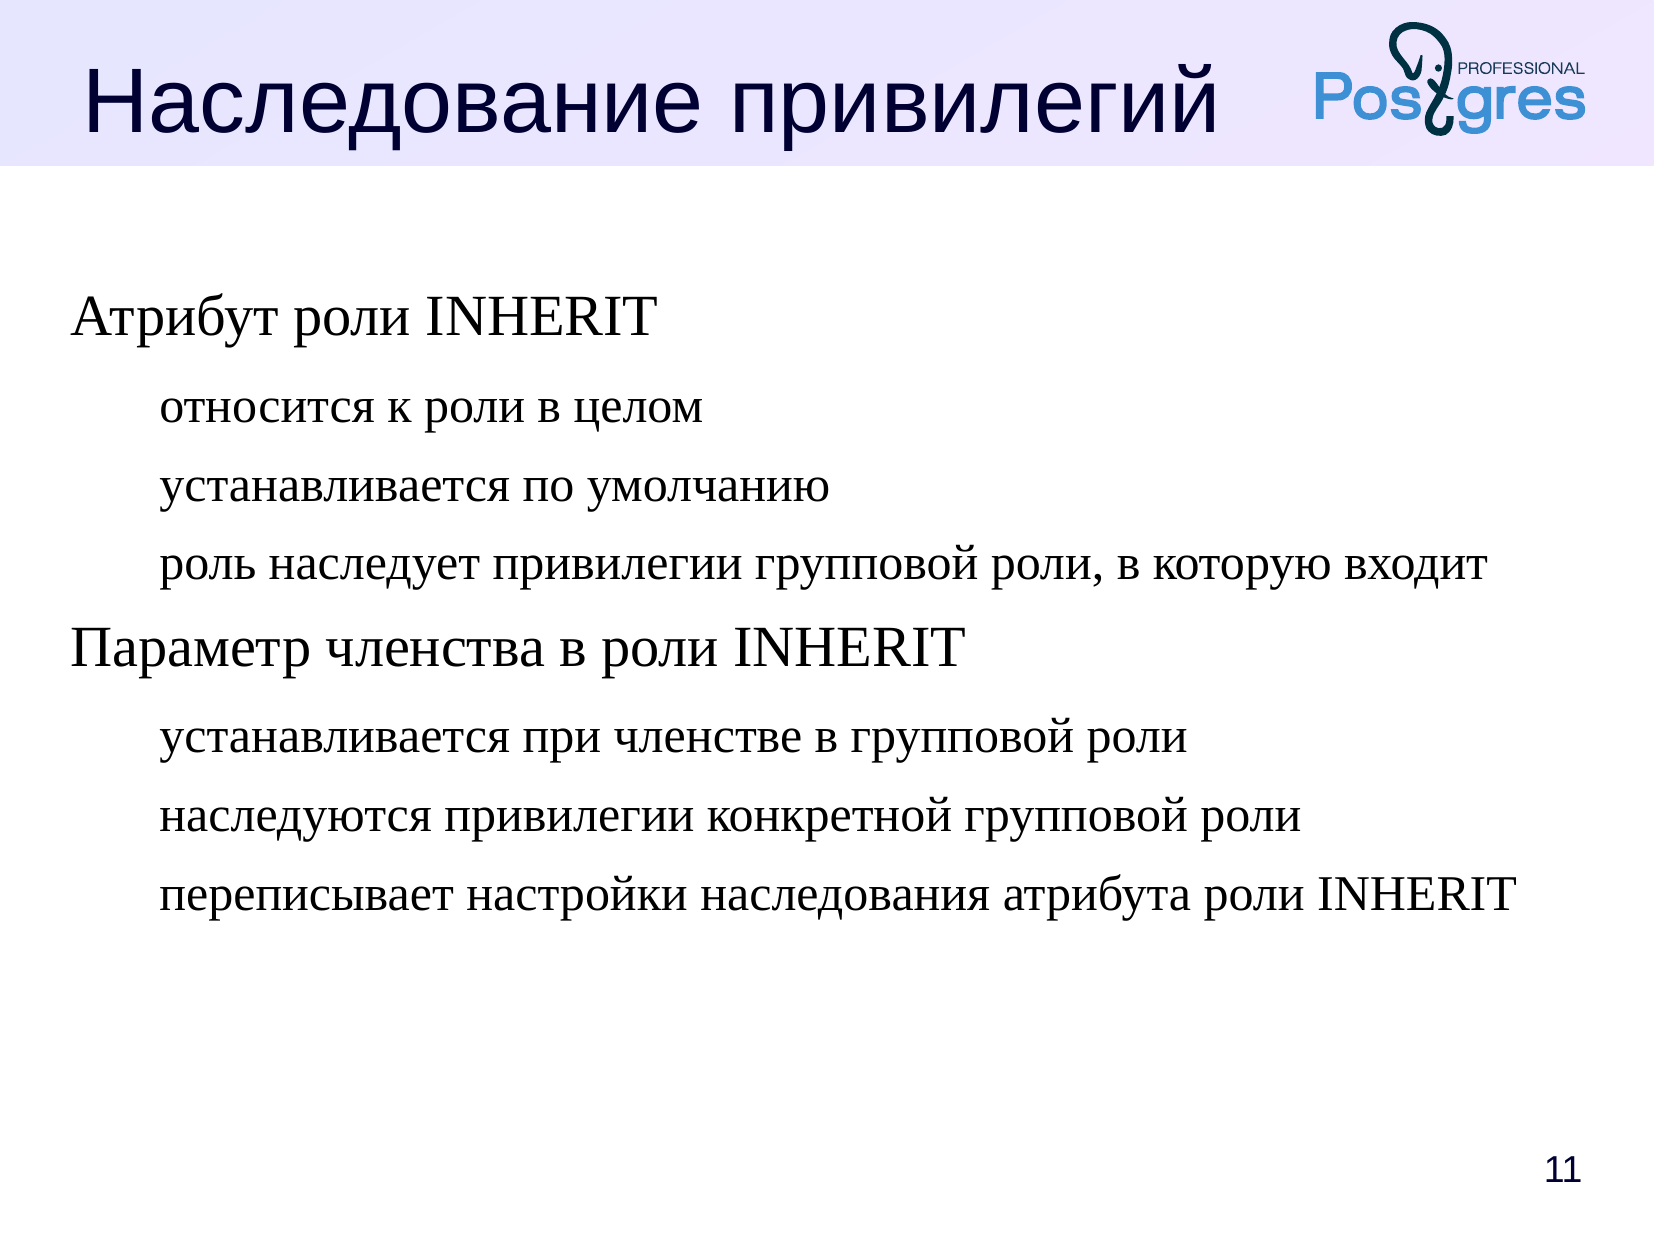

# Наследование привилегий
Атрибут роли INHERIT
относится к роли в целом
устанавливается по умолчанию
роль наследует привилегии групповой роли, в которую входит
Параметр членства в роли INHERIT
устанавливается при членстве в групповой роли
наследуются привилегии конкретной групповой роли
переписывает настройки наследования атрибута роли INHERIT